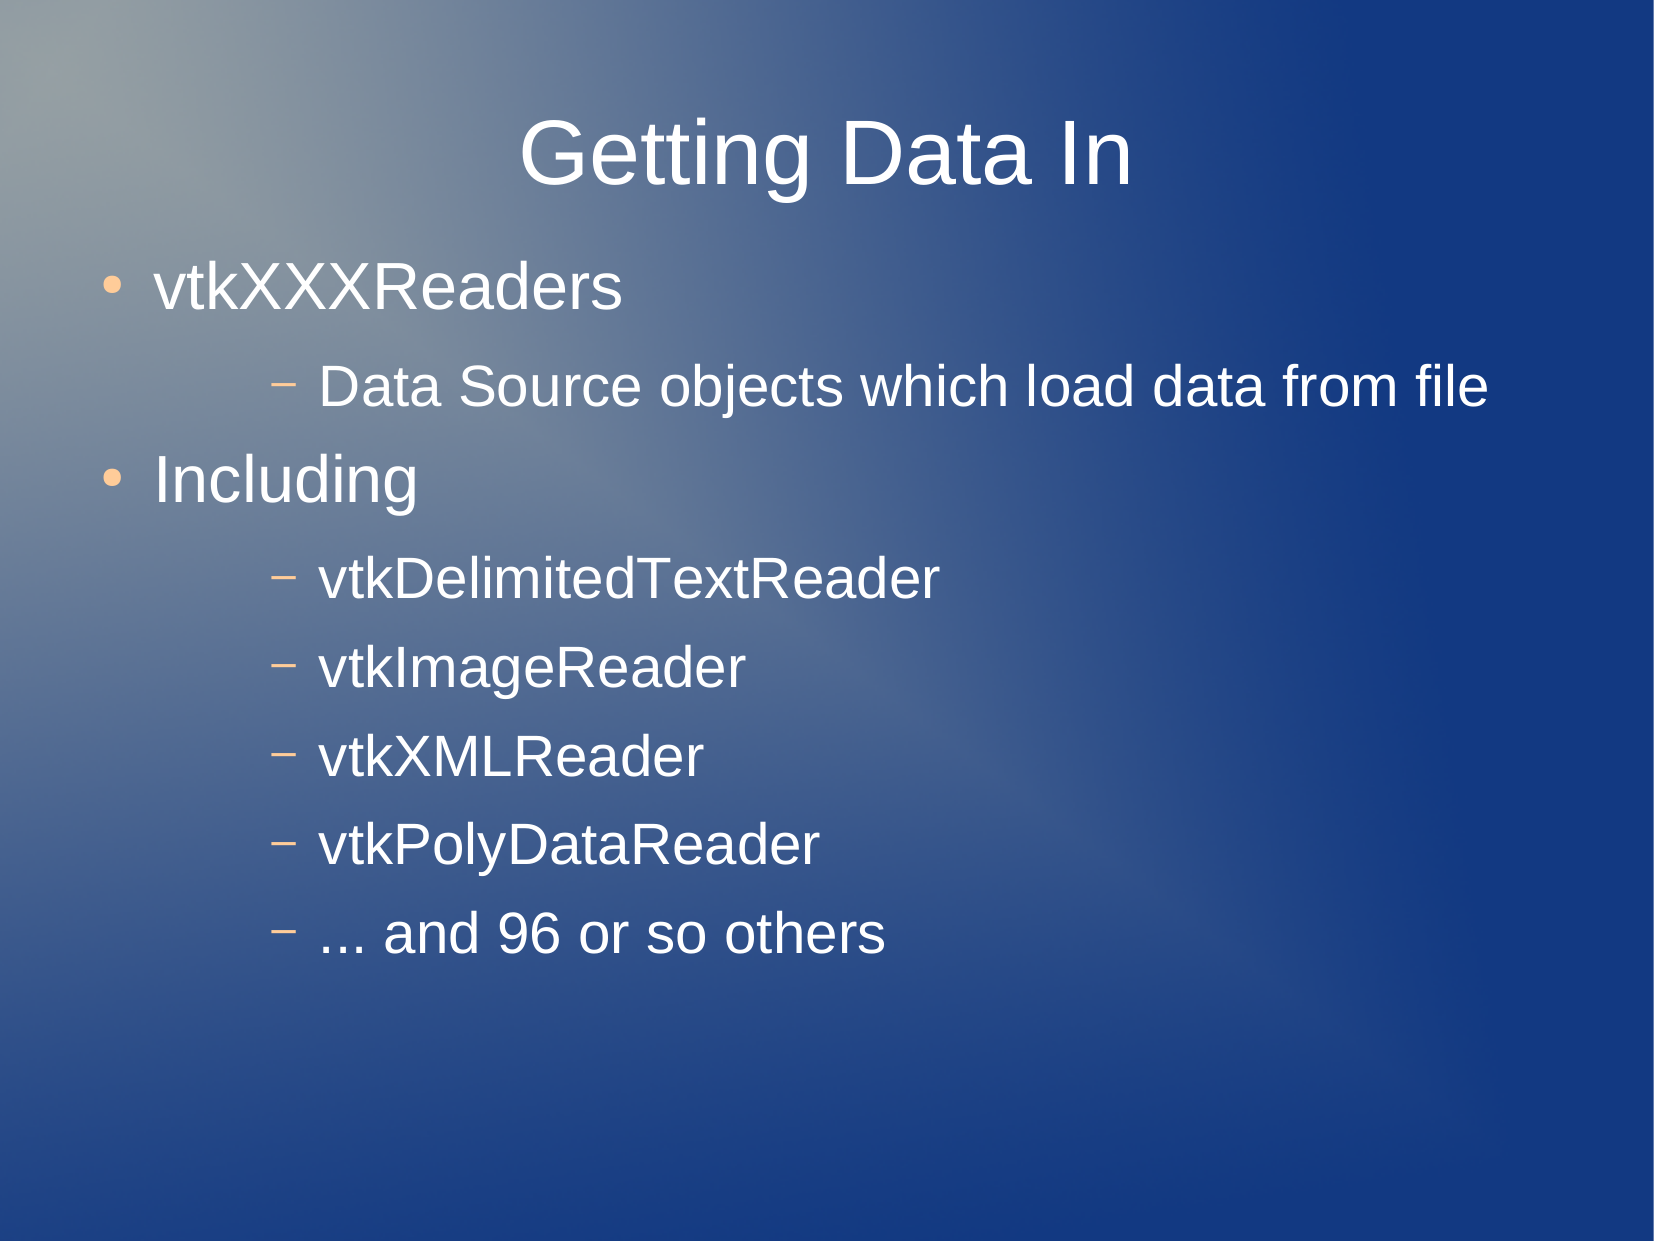

# Getting Data In
vtkXXXReaders
Data Source objects which load data from file
Including
vtkDelimitedTextReader
vtkImageReader
vtkXMLReader
vtkPolyDataReader
... and 96 or so others